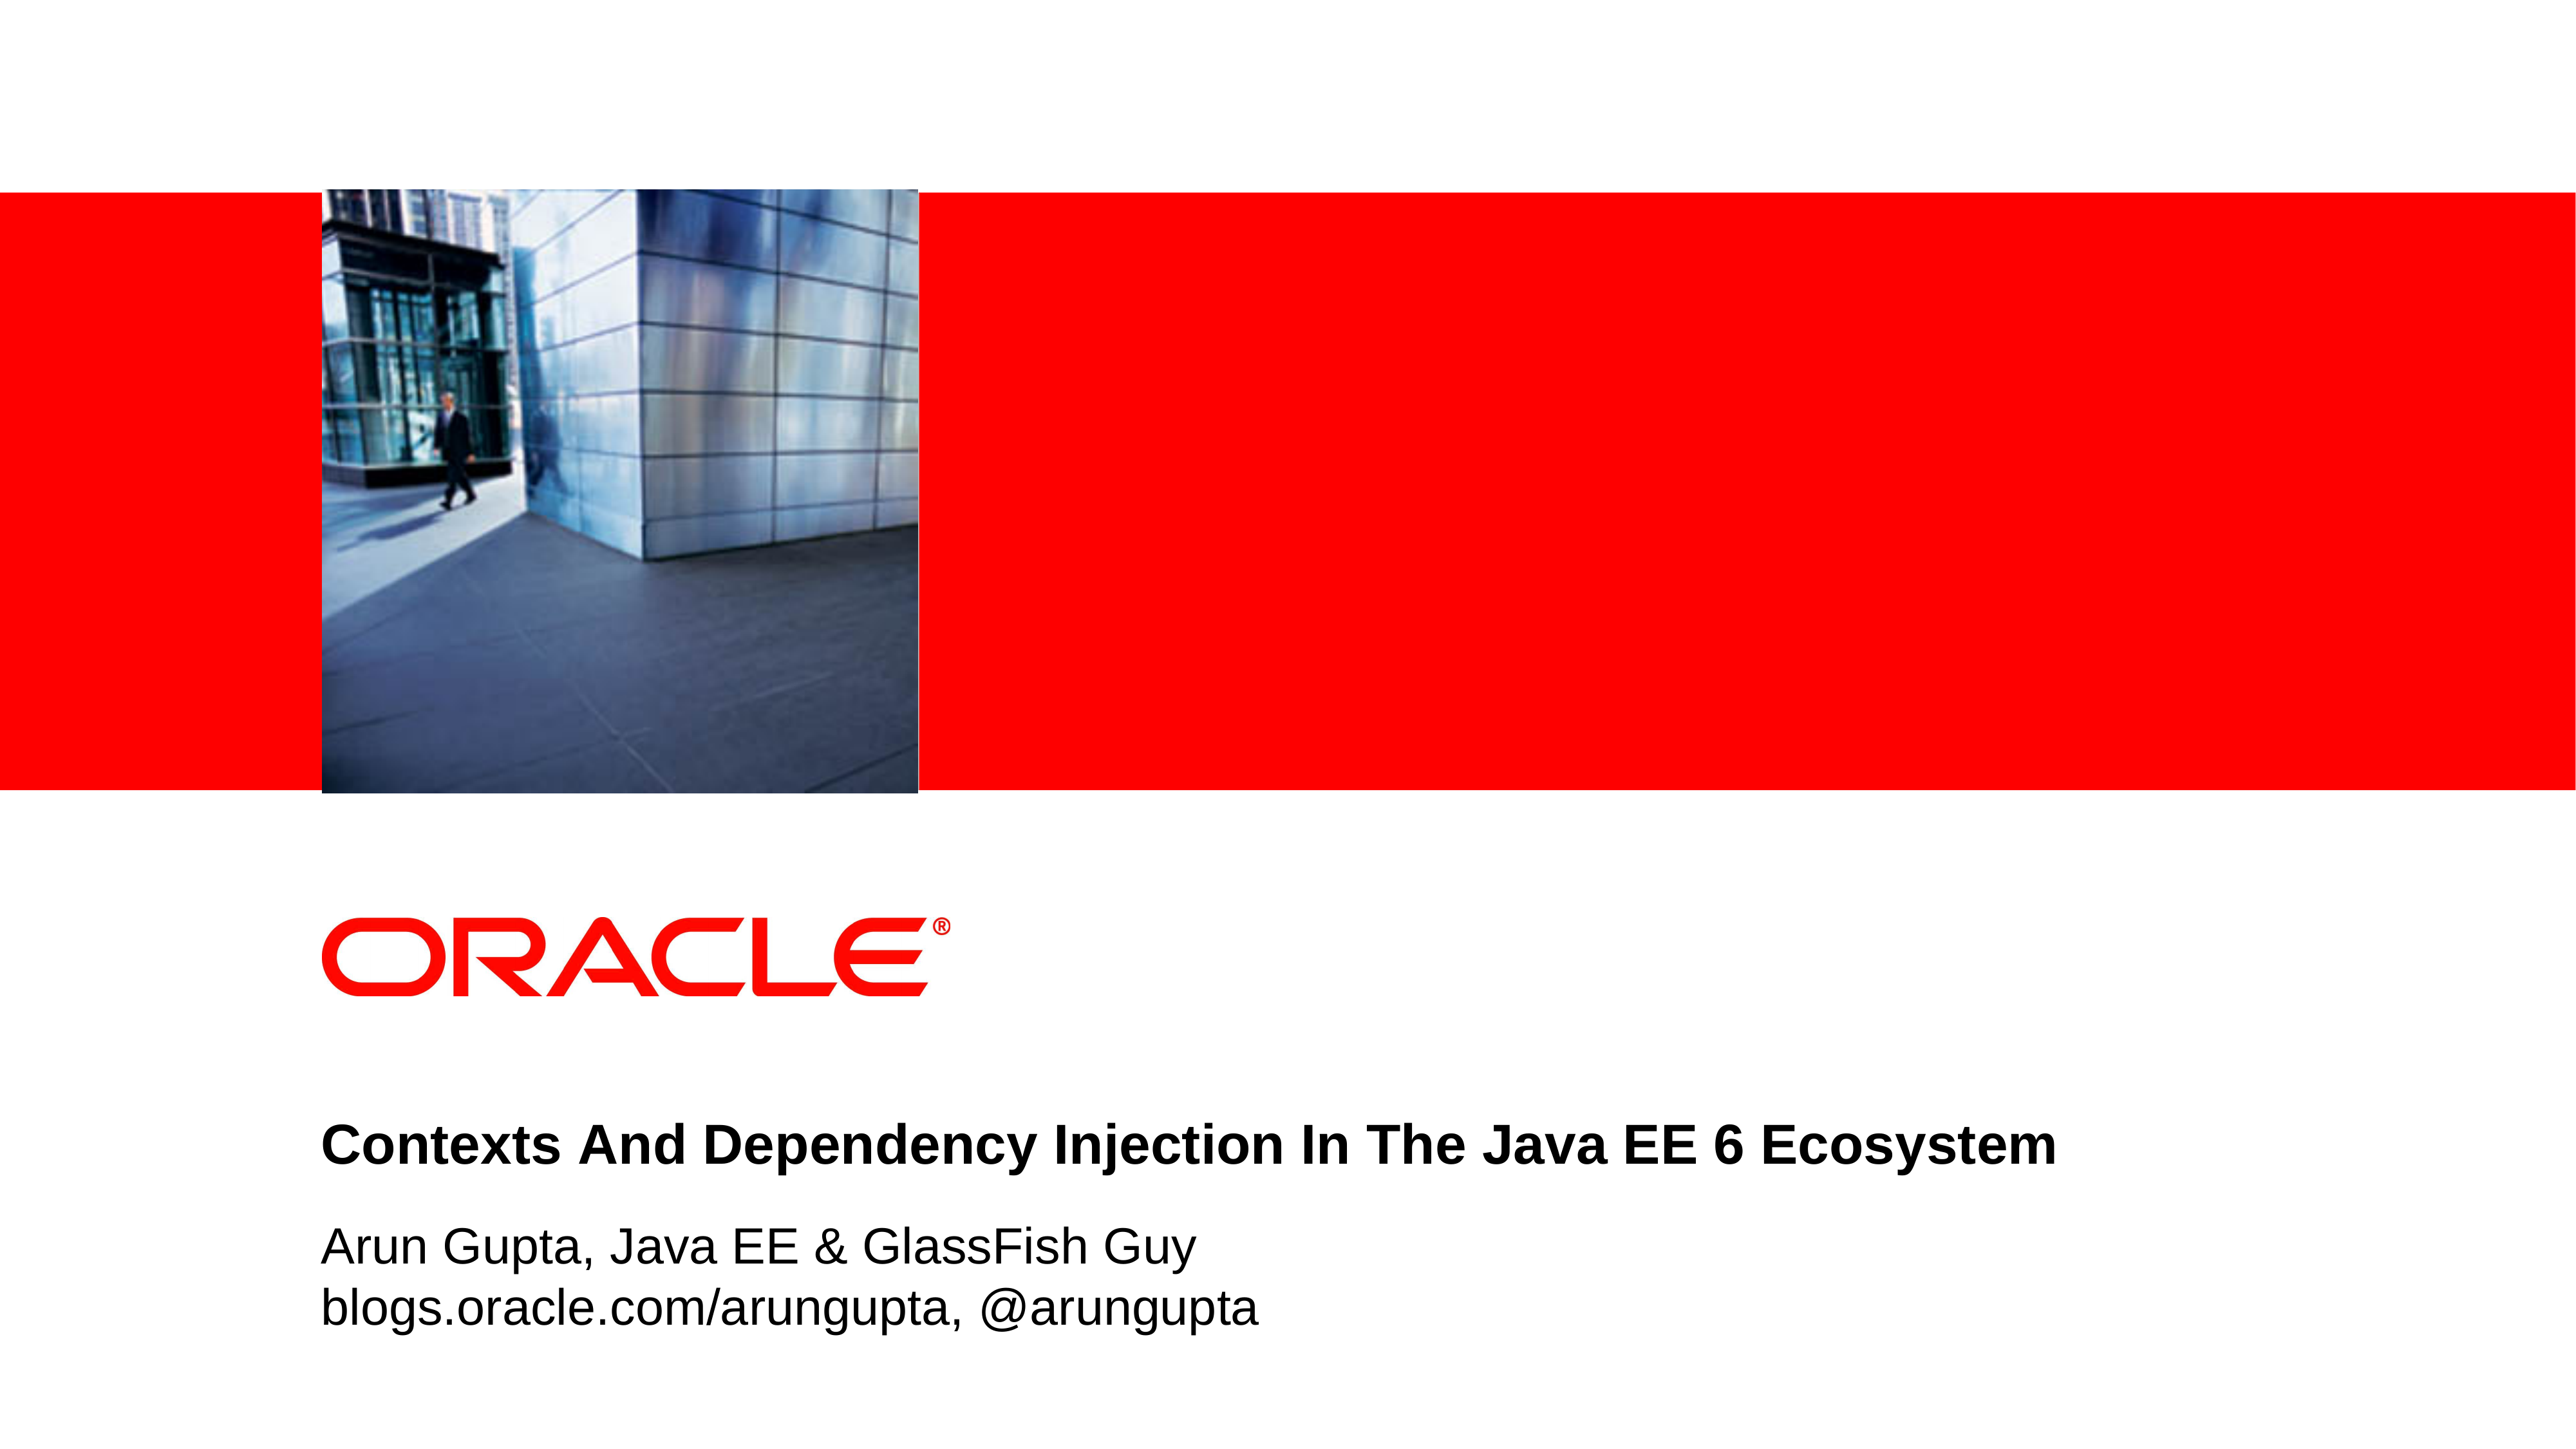

Contexts And Dependency Injection In The Java EE 6 Ecosystem
Arun Gupta, Java EE & GlassFish Guy
blogs.oracle.com/arungupta, @arungupta